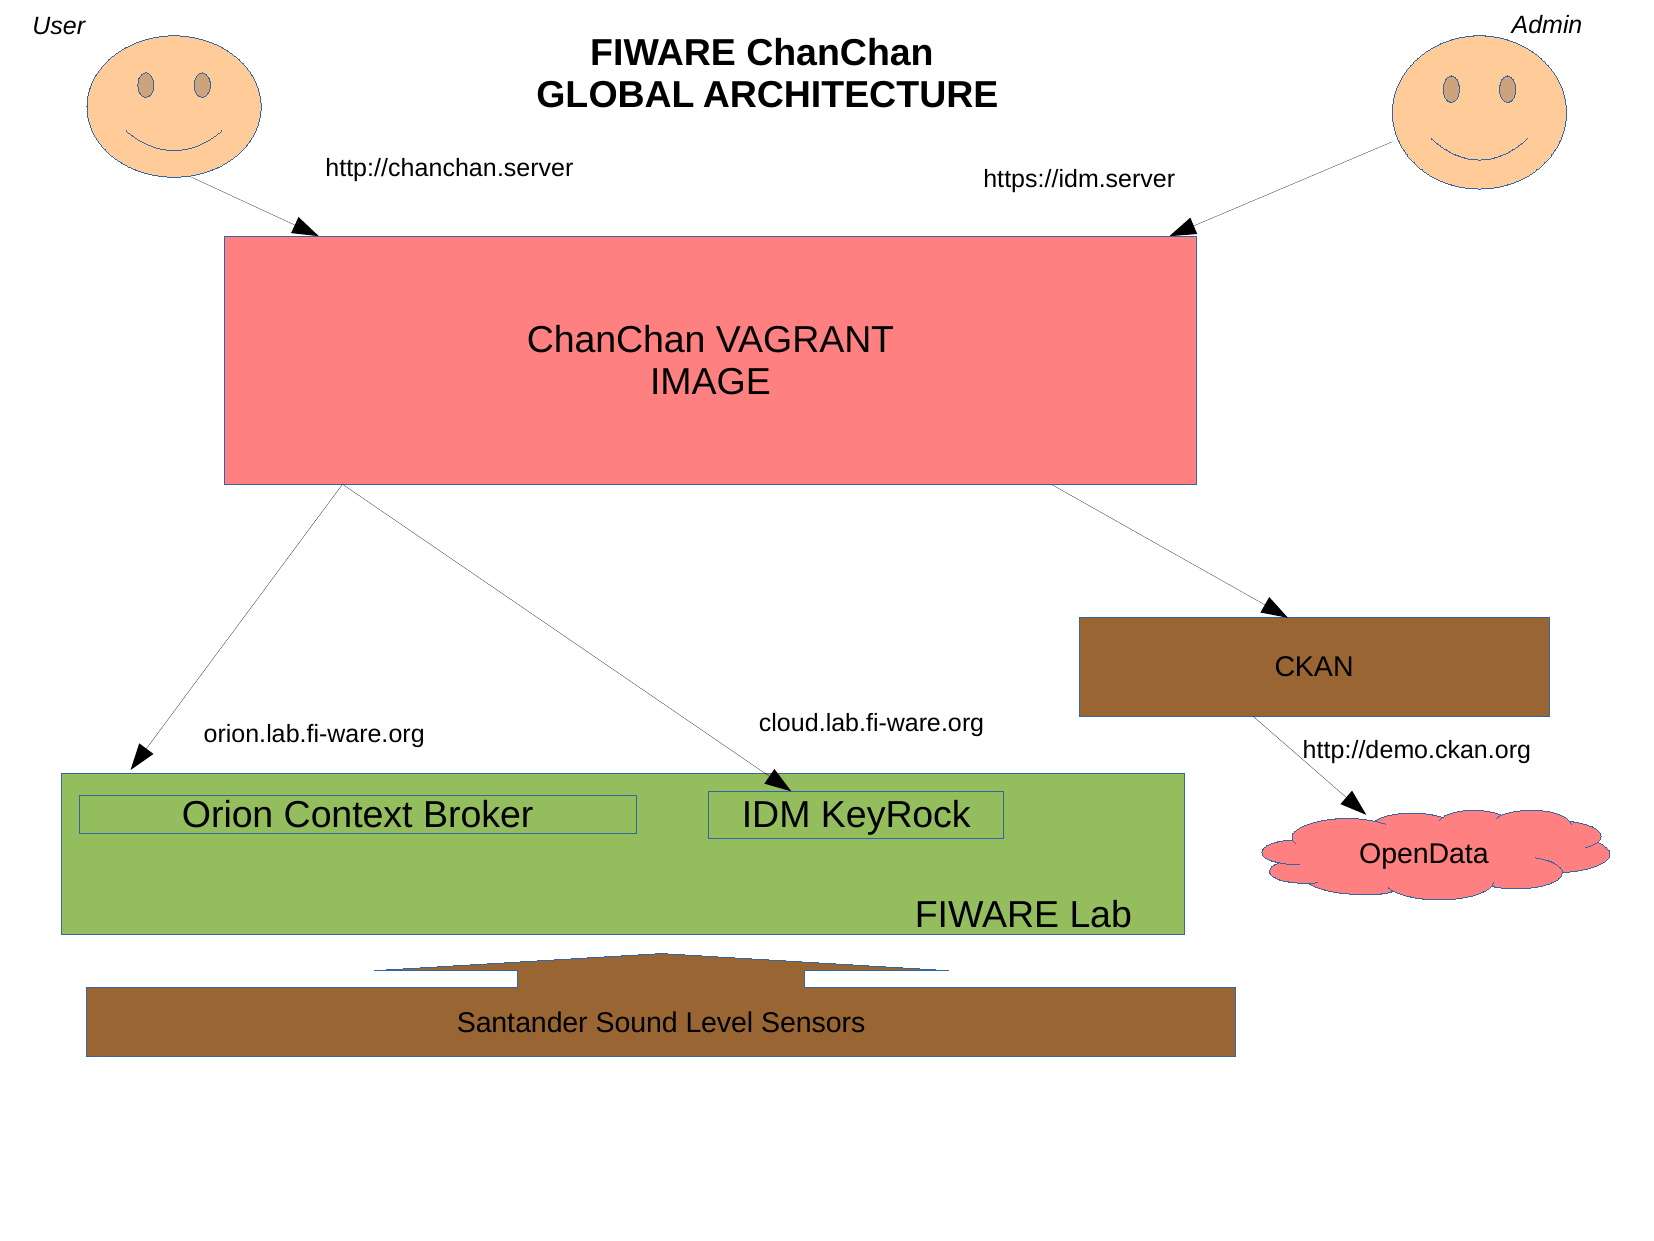

Admin
User
FIWARE ChanChan
GLOBAL ARCHITECTURE
http://chanchan.server
https://idm.server
ChanChan VAGRANT
IMAGE
CKAN
cloud.lab.fi-ware.org
orion.lab.fi-ware.org
http://demo.ckan.org
Orion Context Broker
FIWARE Lab
IDM KeyRock
OpenData
Santander Sound Level Sensors